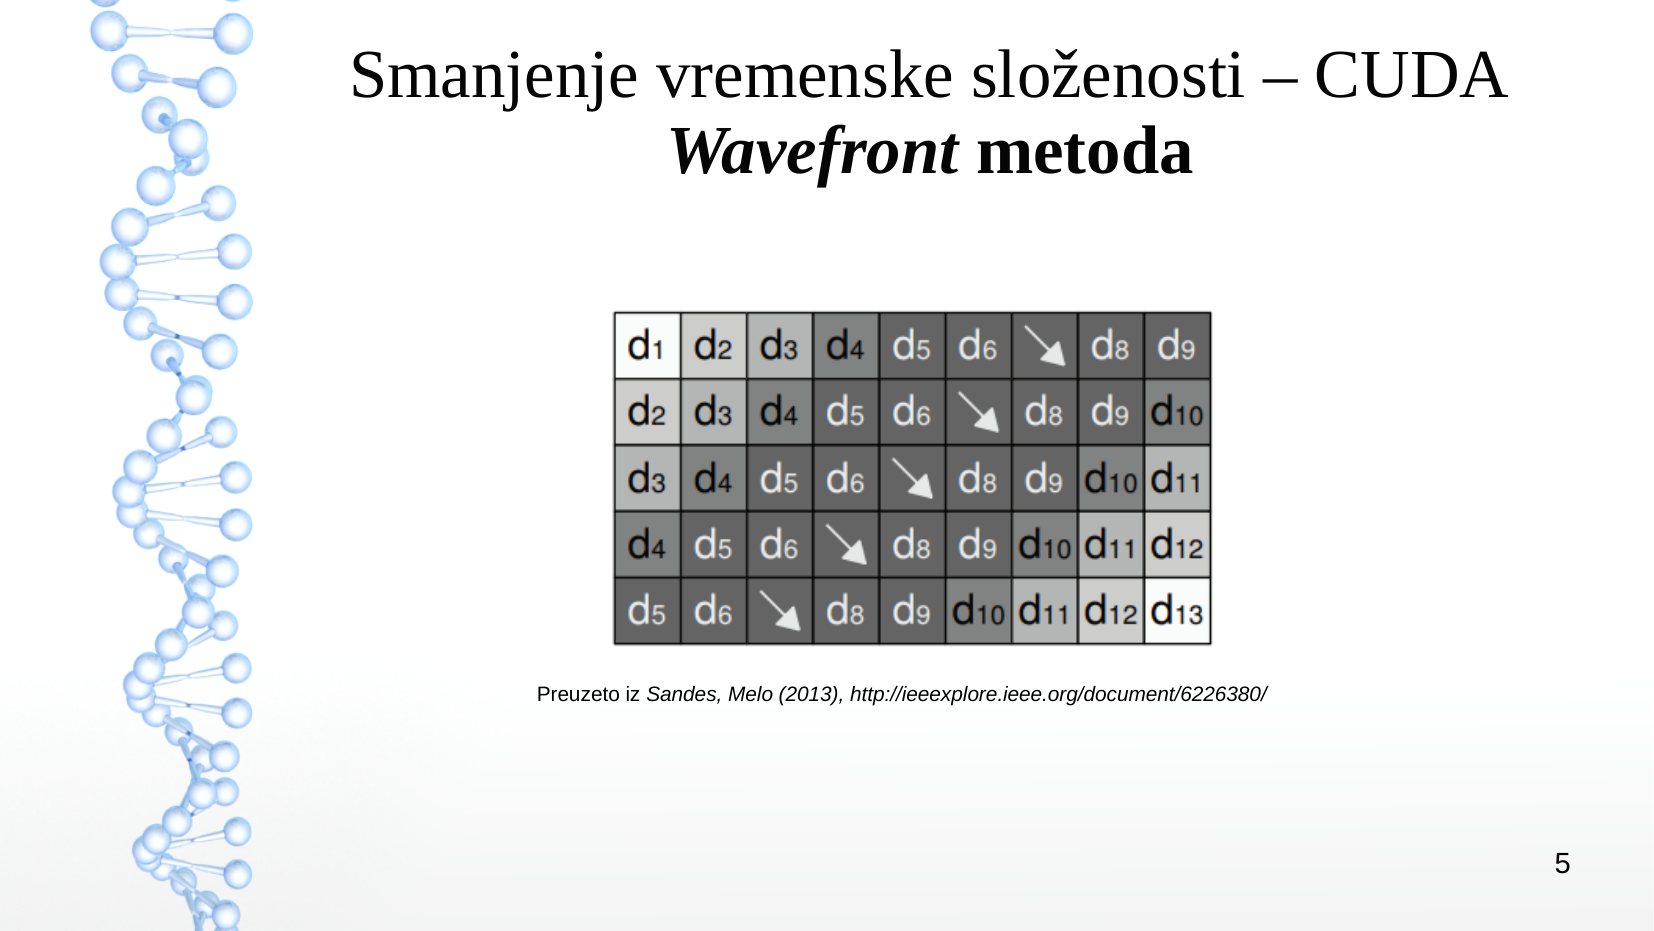

# Smanjenje vremenske složenosti – CUDA Wavefront metoda
Preuzeto iz Sandes, Melo (2013), http://ieeexplore.ieee.org/document/6226380/
5